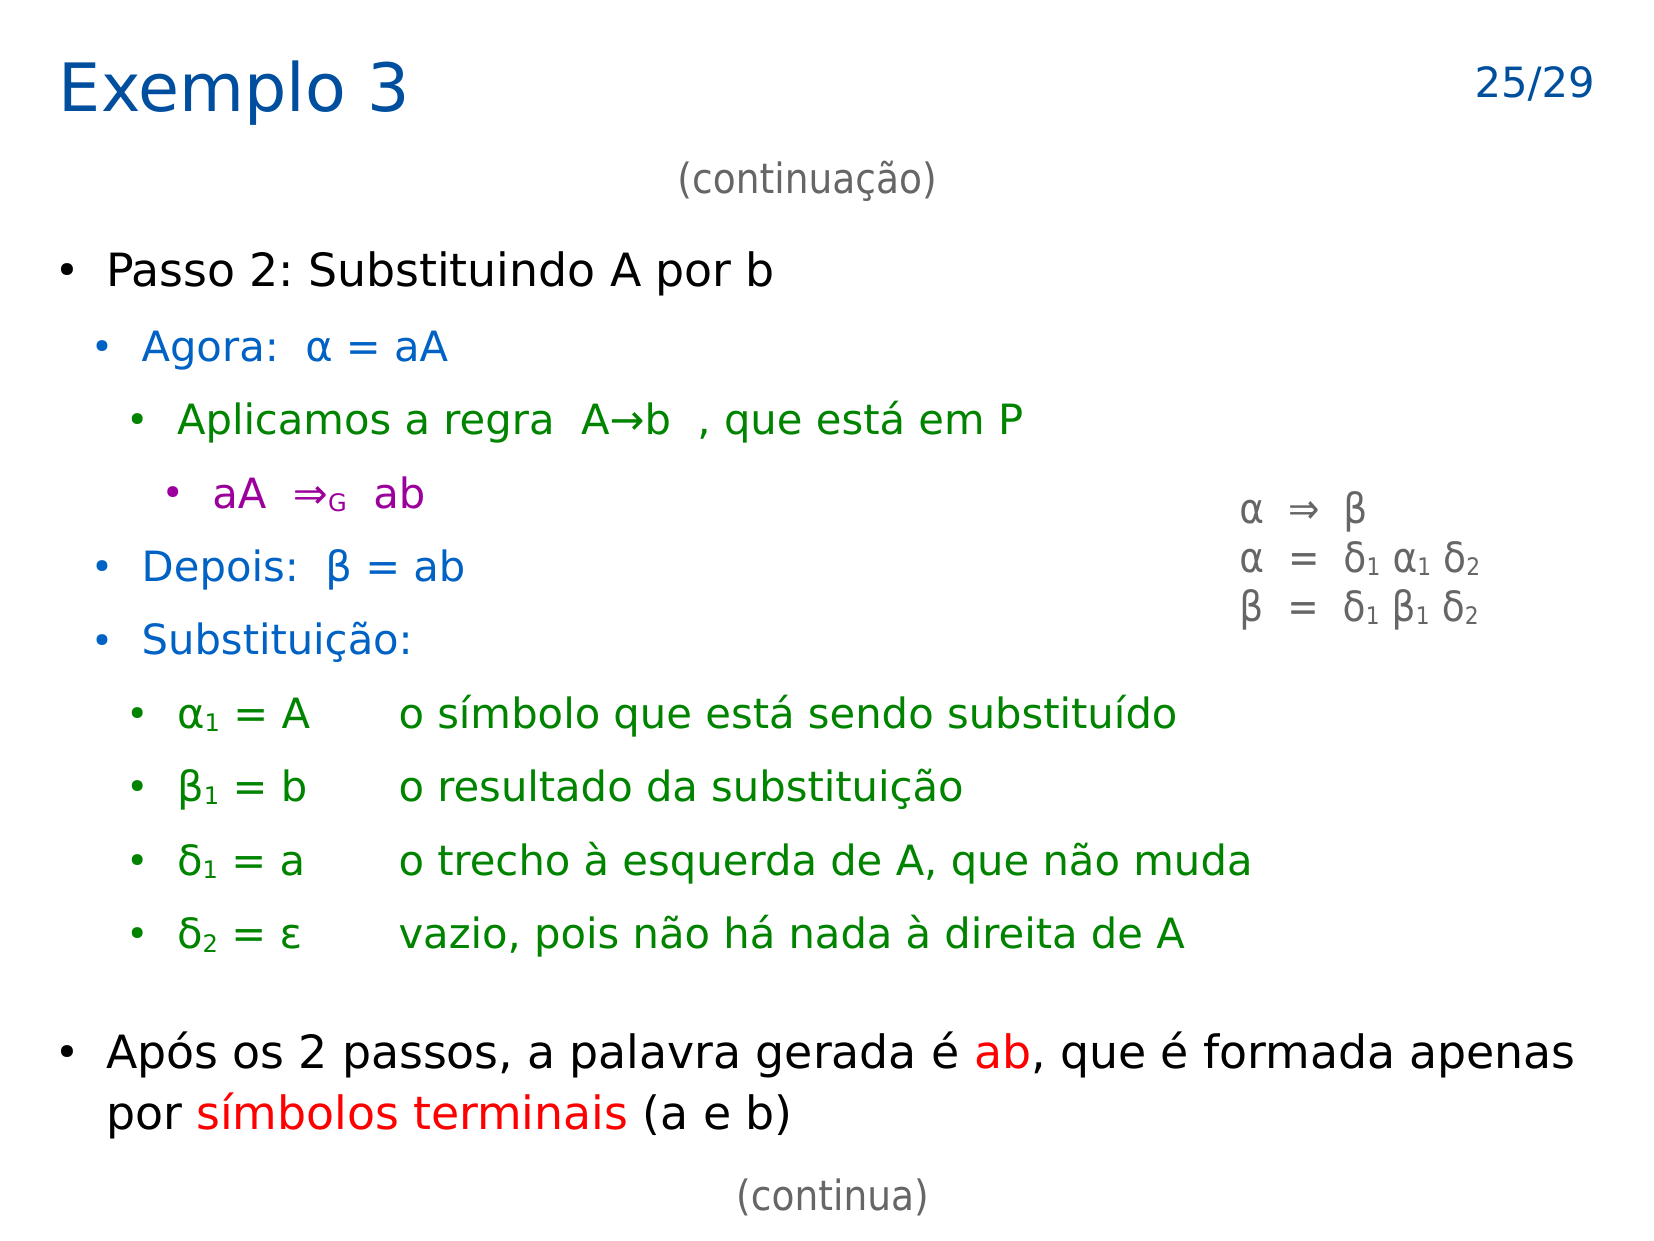

# Exemplo 3
25
(continuação)
Passo 2: Substituindo A por b
Agora: α = aA
Aplicamos a regra A→b , que está em P
aA ⇒G ​ ab
Depois: β = ab
Substituição:
α1​ = A 		o símbolo que está sendo substituído
β1 = b 		o resultado da substituição
δ1 = a 		o trecho à esquerda de A, que não muda
δ2 = ε 		vazio, pois não há nada à direita de A
Após os 2 passos, a palavra gerada é ab, que é formada apenas por símbolos terminais (a e b)
α ⇒ β
α = δ1 α1 δ2
β = δ1 β1 δ2
(continua)